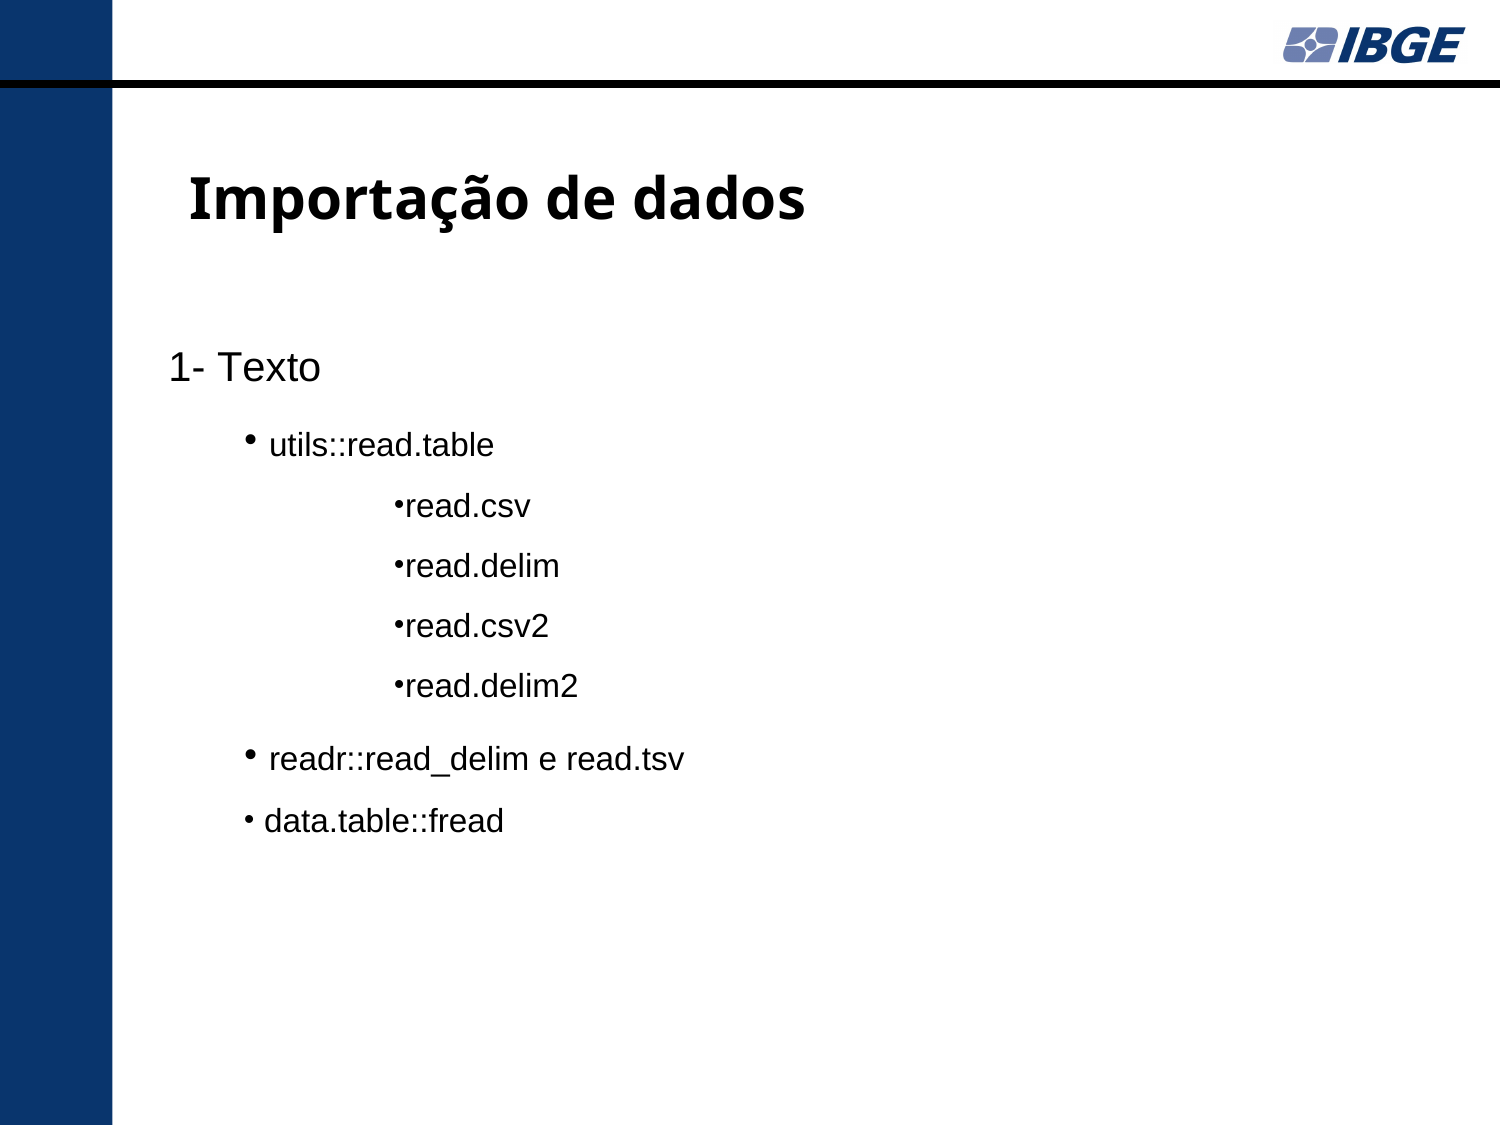

Importação de dados
1- Texto
 utils::read.table
read.csv
read.delim
read.csv2
read.delim2
 readr::read_delim e read.tsv
 data.table::fread